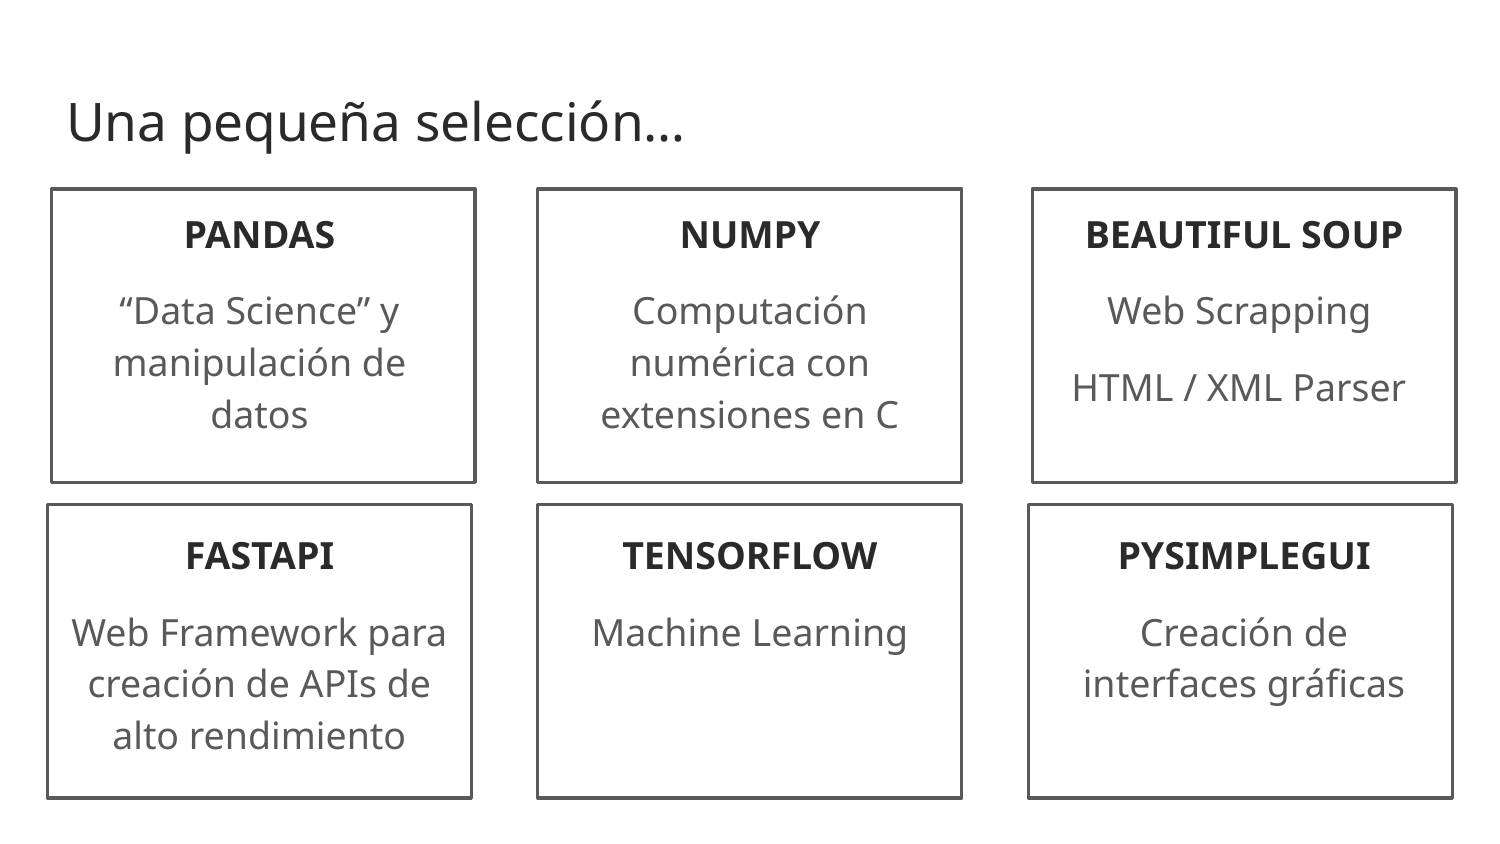

# Una pequeña selección…
PANDAS
“Data Science” y manipulación de datos
NUMPY
Computación numérica con extensiones en C
BEAUTIFUL SOUP
Web Scrapping
HTML / XML Parser
FASTAPI
Web Framework para creación de APIs de alto rendimiento
TENSORFLOW
Machine Learning
PYSIMPLEGUI
Creación de interfaces gráficas